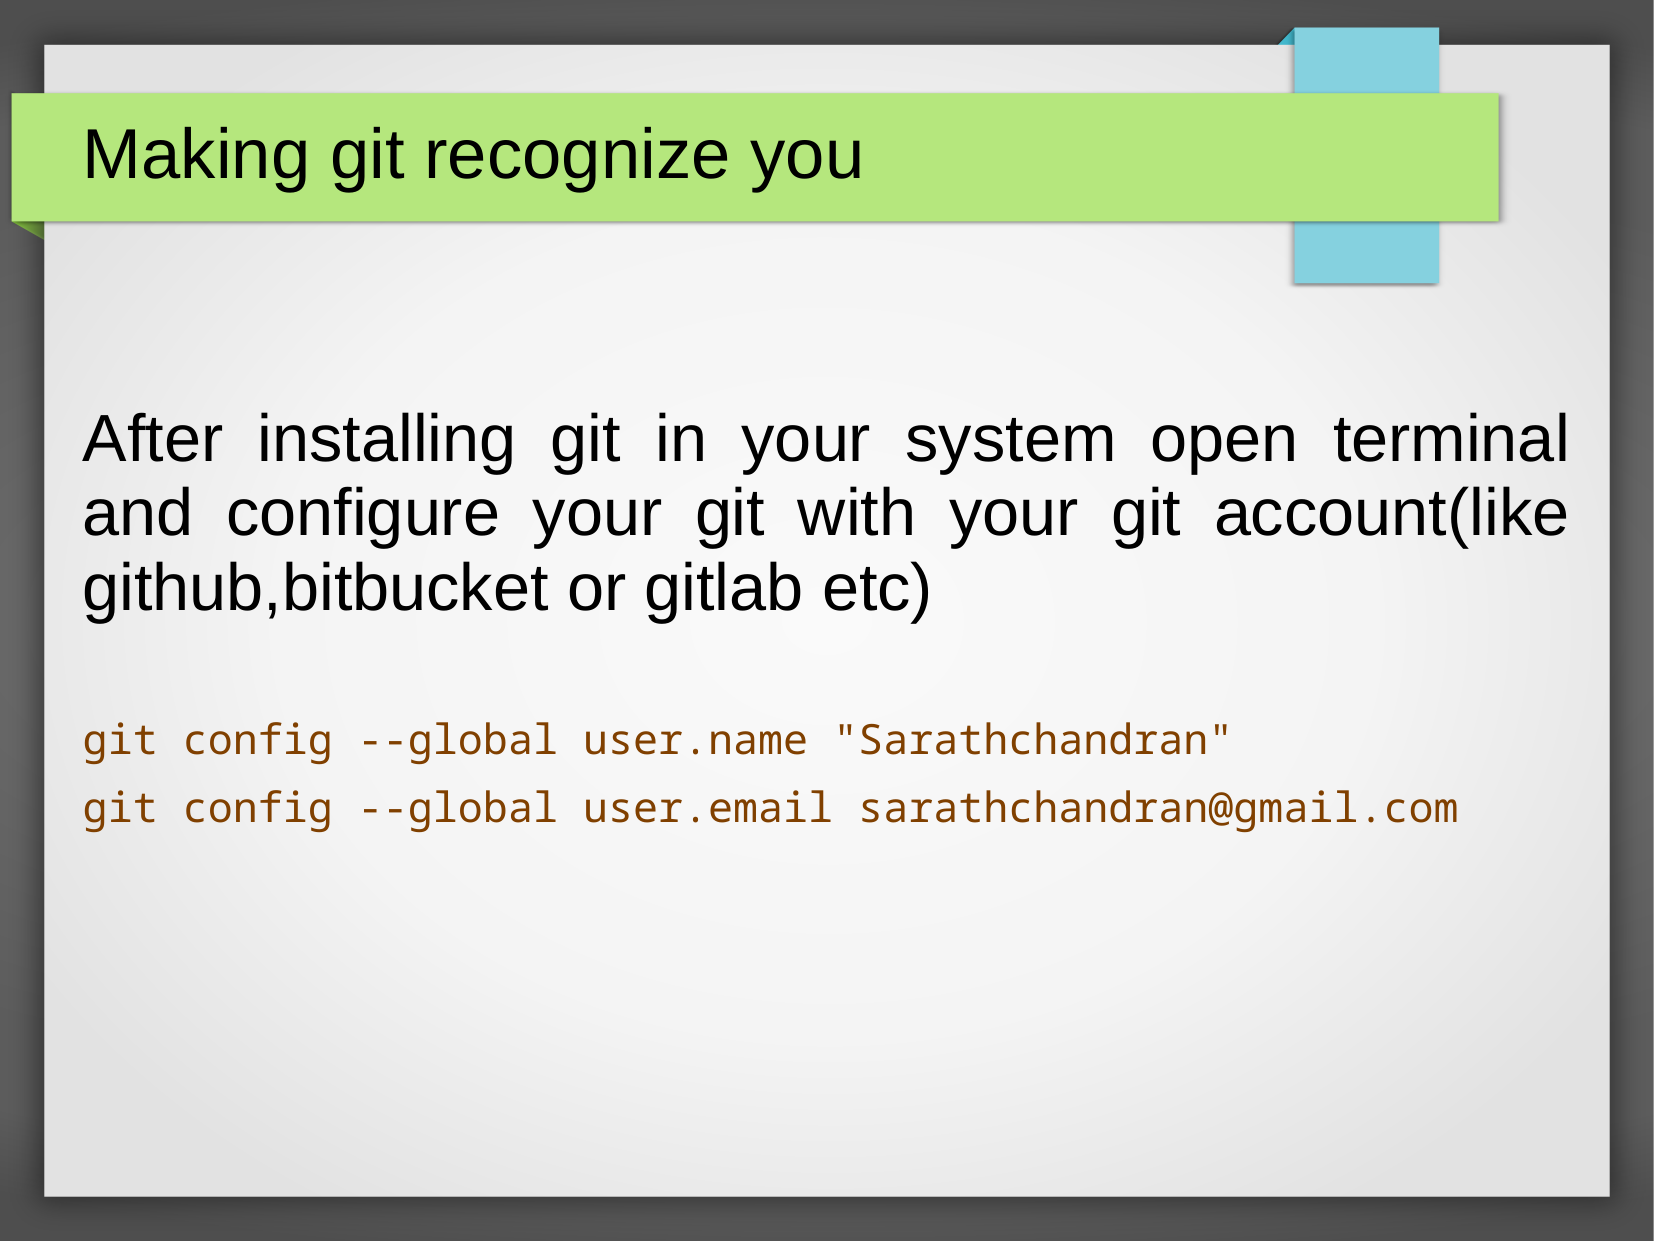

Making git recognize you
# After installing git in your system open terminal and configure your git with your git account(like github,bitbucket or gitlab etc)
git config --global user.name "Sarathchandran"
git config --global user.email sarathchandran@gmail.com